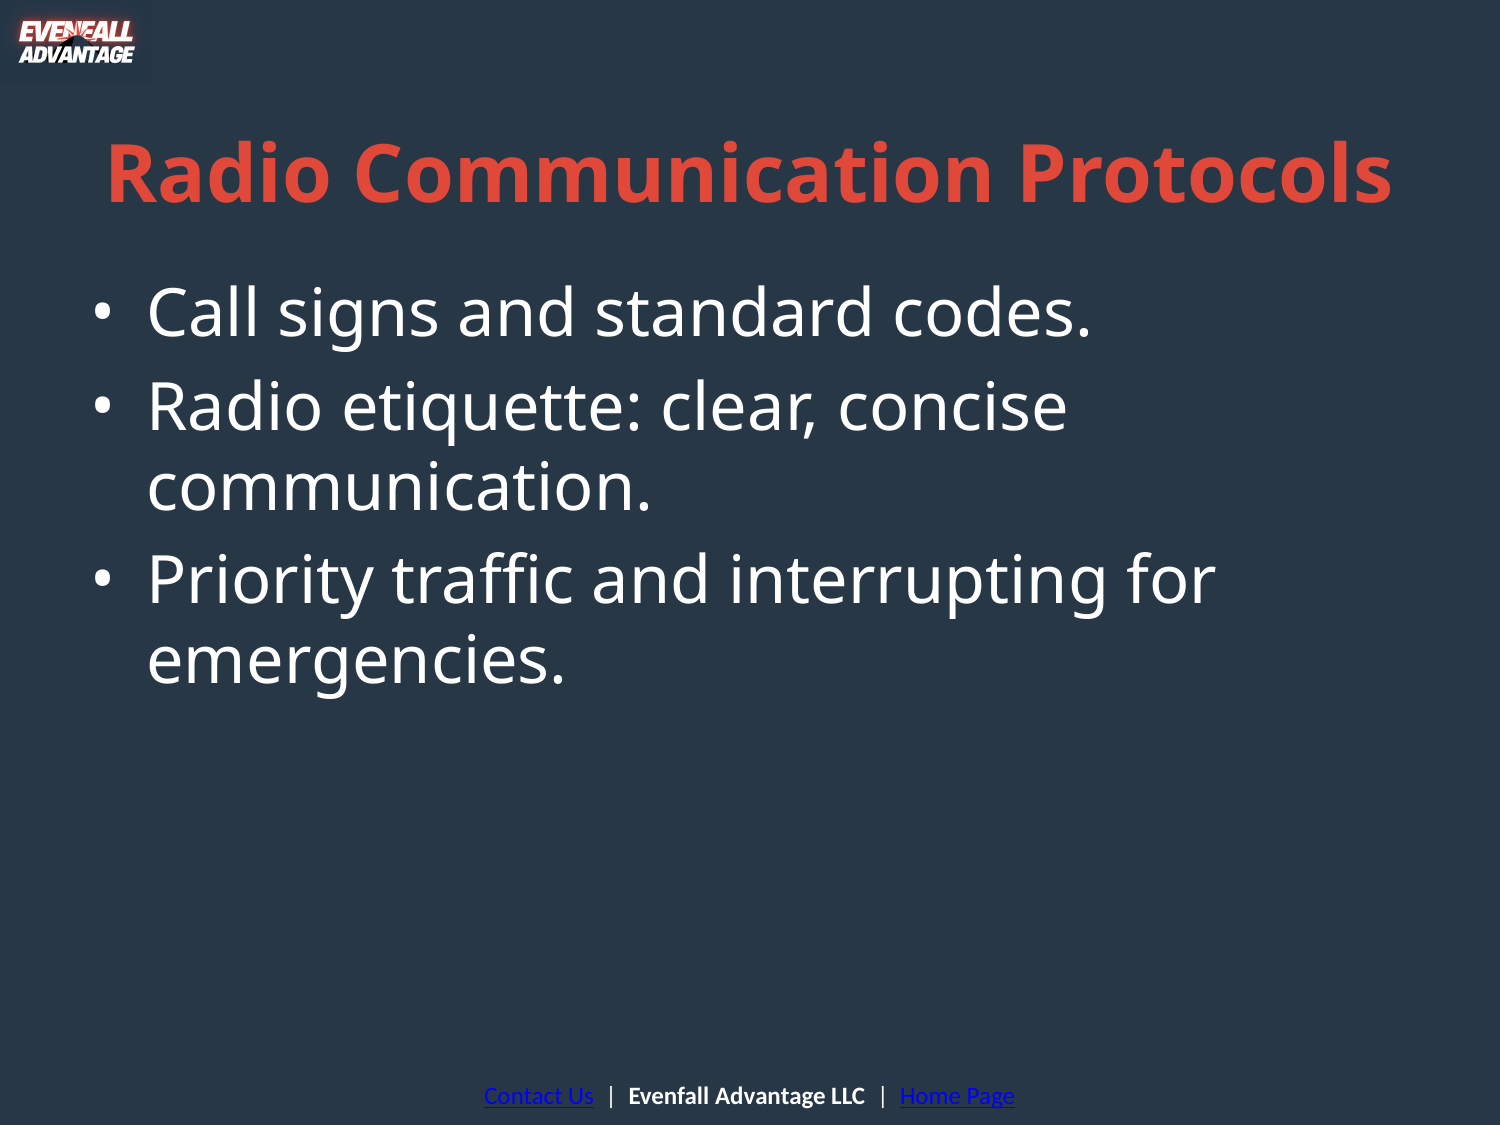

# Radio Communication Protocols
Call signs and standard codes.
Radio etiquette: clear, concise communication.
Priority traffic and interrupting for emergencies.